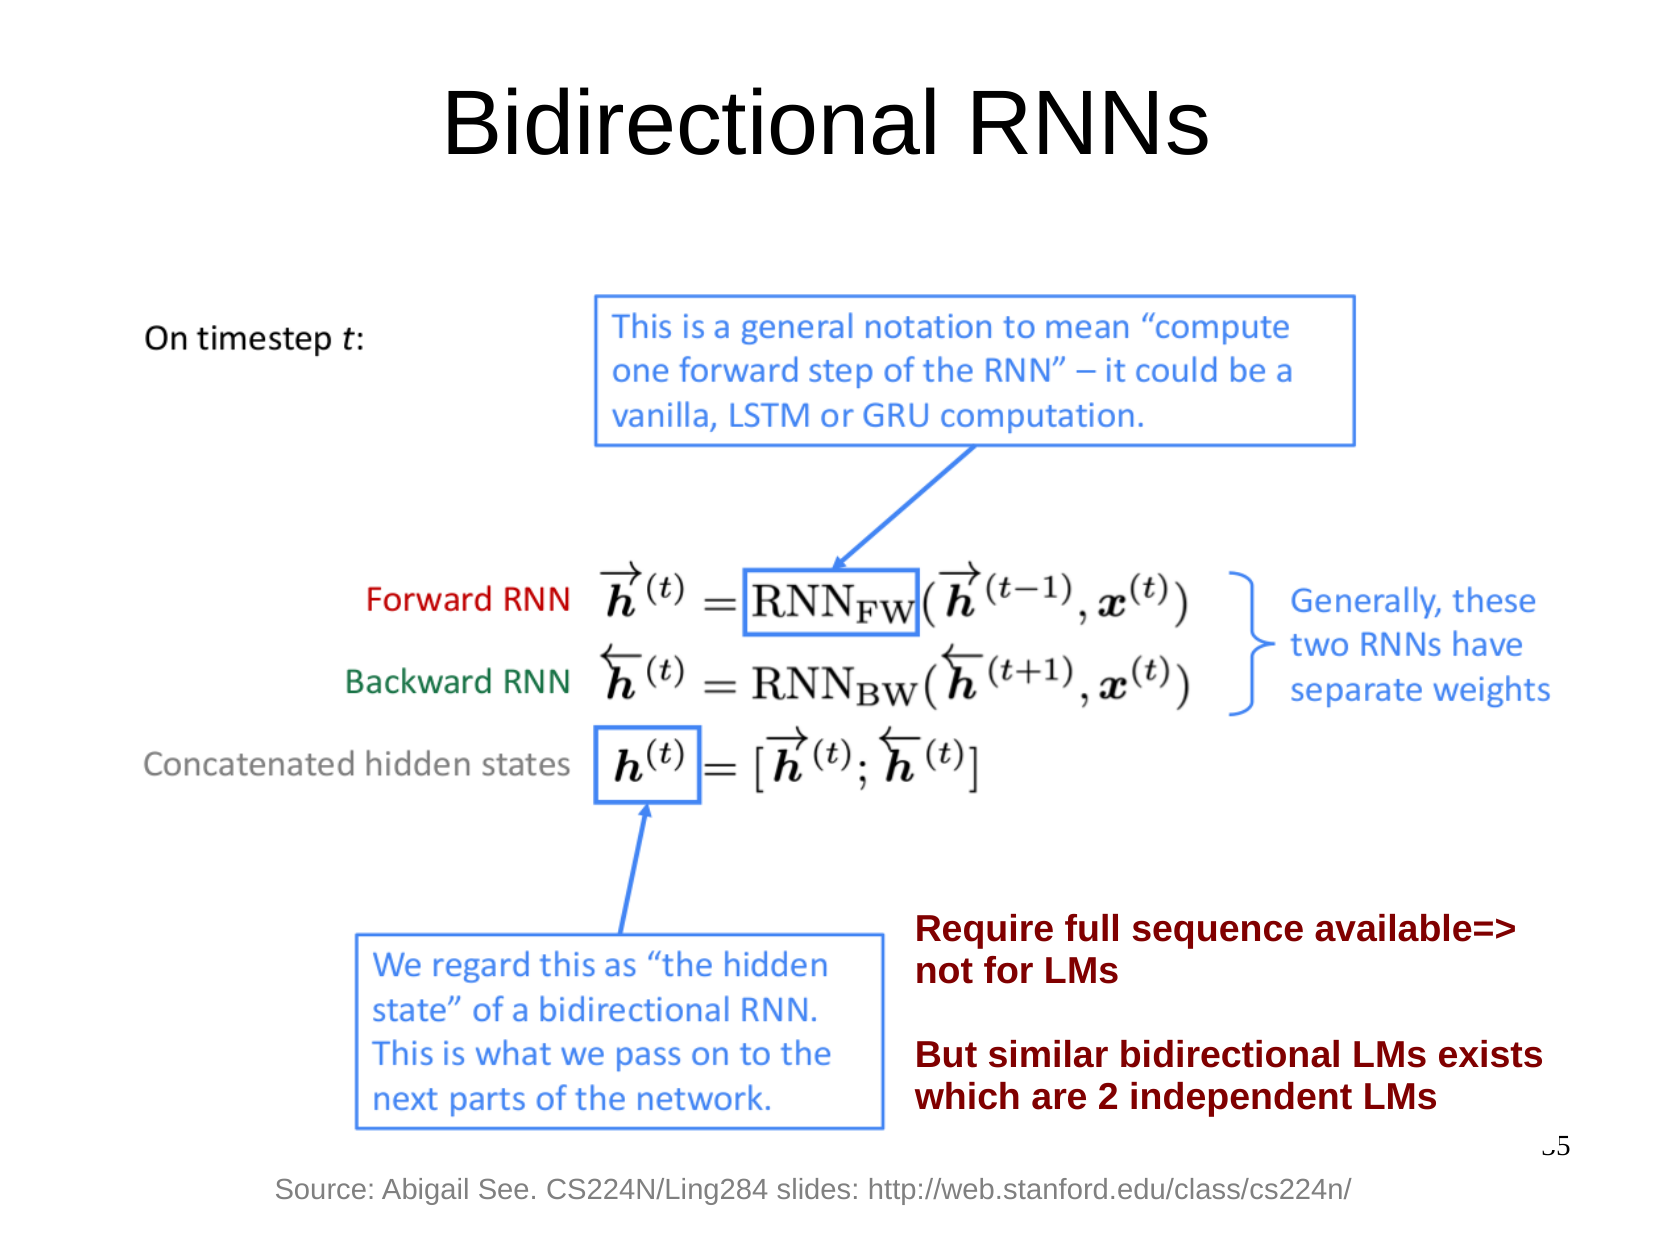

# Bidirectional RNNs
Require full sequence available=>
not for LMs
But similar bidirectional LMs exists
which are 2 independent LMs
35
Source: Abigail See. CS224N/Ling284 slides: http://web.stanford.edu/class/cs224n/